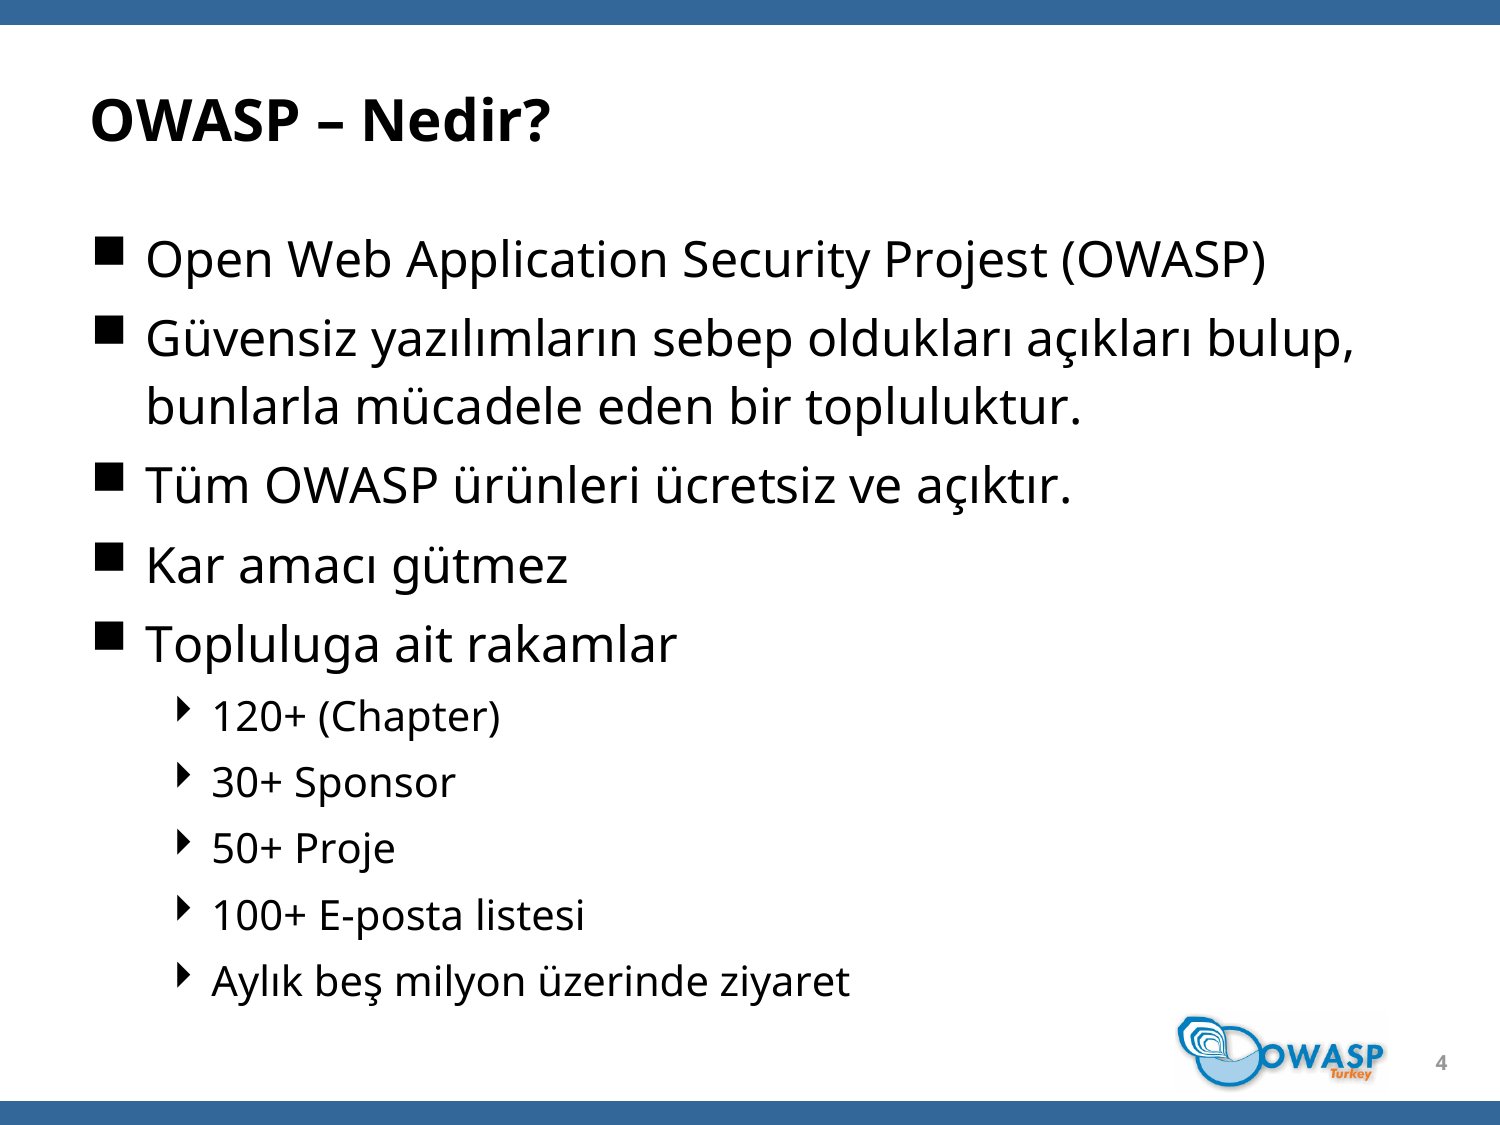

# OWASP – Nedir?
Open Web Application Security Projest (OWASP)‏
Güvensiz yazılımların sebep oldukları açıkları bulup, bunlarla mücadele eden bir topluluktur.
Tüm OWASP ürünleri ücretsiz ve açıktır.
Kar amacı gütmez
Topluluga ait rakamlar
120+ (Chapter)‏
30+ Sponsor
50+ Proje
100+ E-posta listesi
Aylık beş milyon üzerinde ziyaret